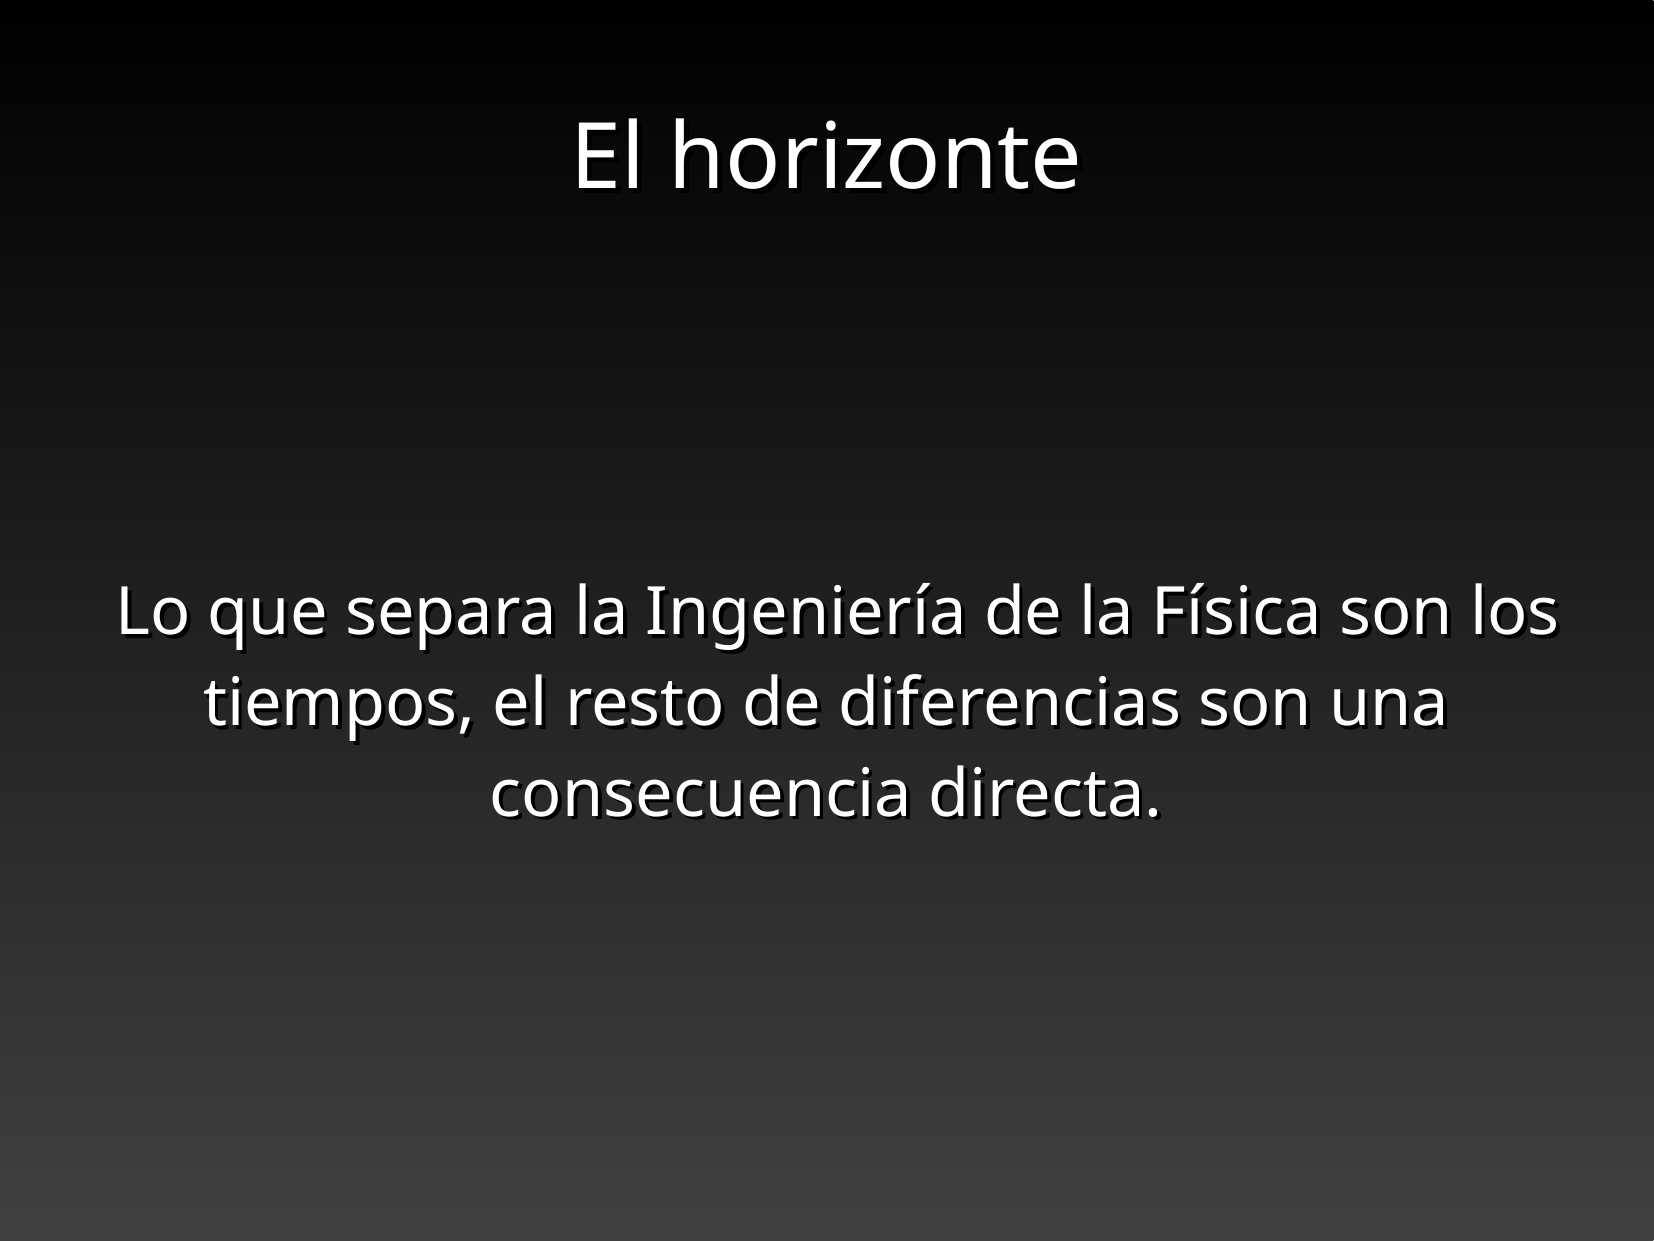

# El horizonte
Lo que separa la Ingeniería de la Física son los tiempos, el resto de diferencias son una consecuencia directa.